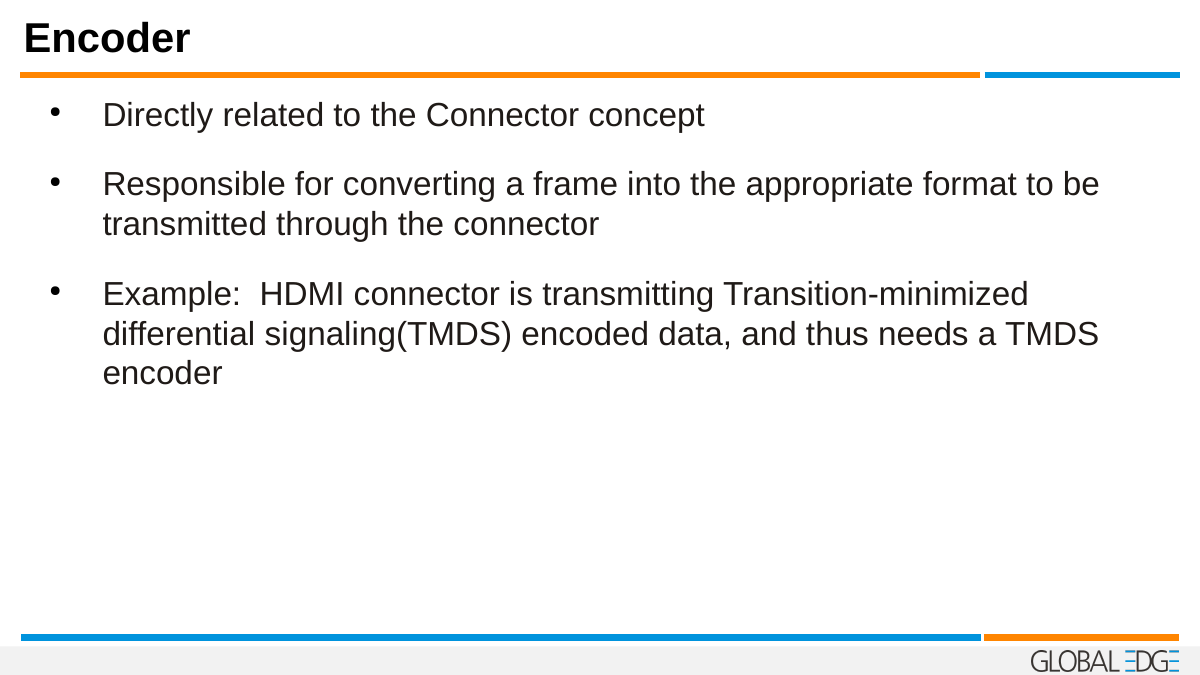

# Encoder
Directly related to the Connector concept
Responsible for converting a frame into the appropriate format to be transmitted through the connector
Example: HDMI connector is transmitting Transition-minimized differential signaling(TMDS) encoded data, and thus needs a TMDS encoder